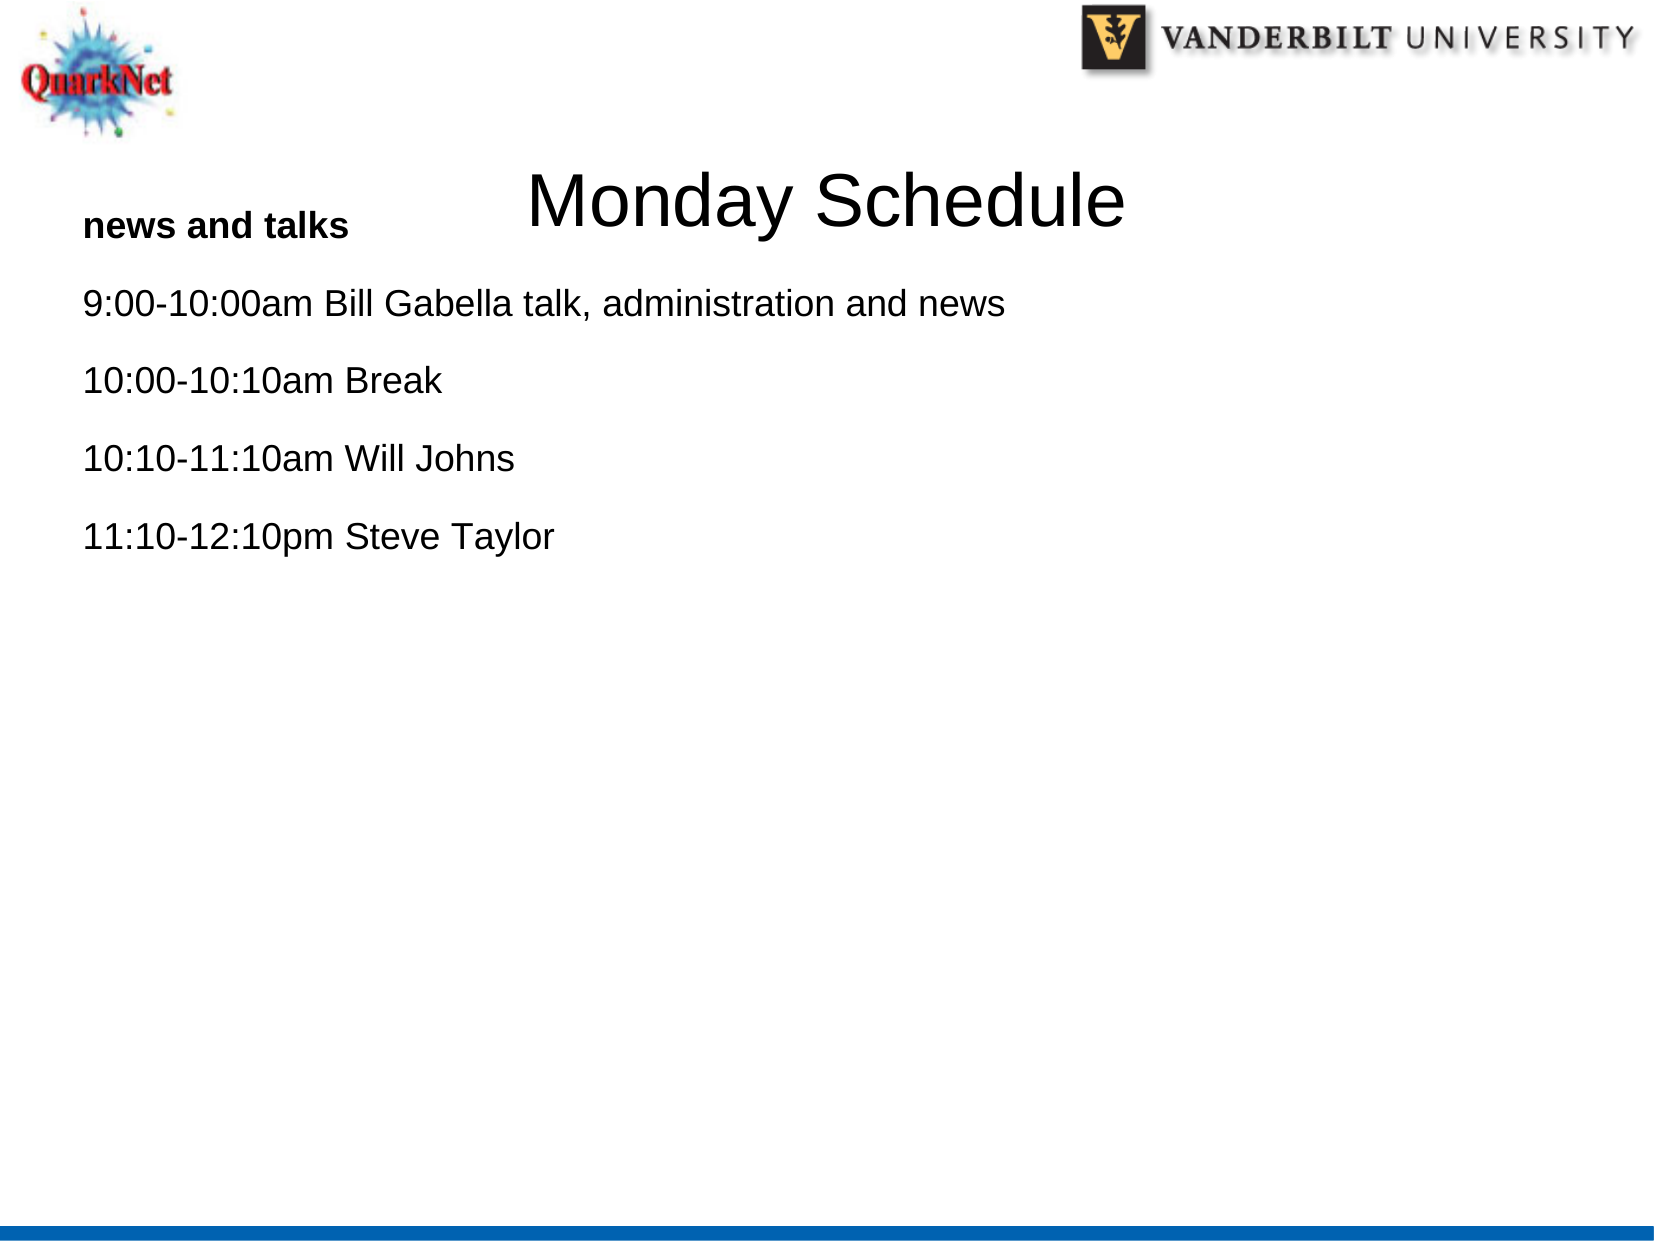

# Monday Schedule
news and talks
9:00-10:00am Bill Gabella talk, administration and news
10:00-10:10am Break
10:10-11:10am Will Johns
11:10-12:10pm Steve Taylor